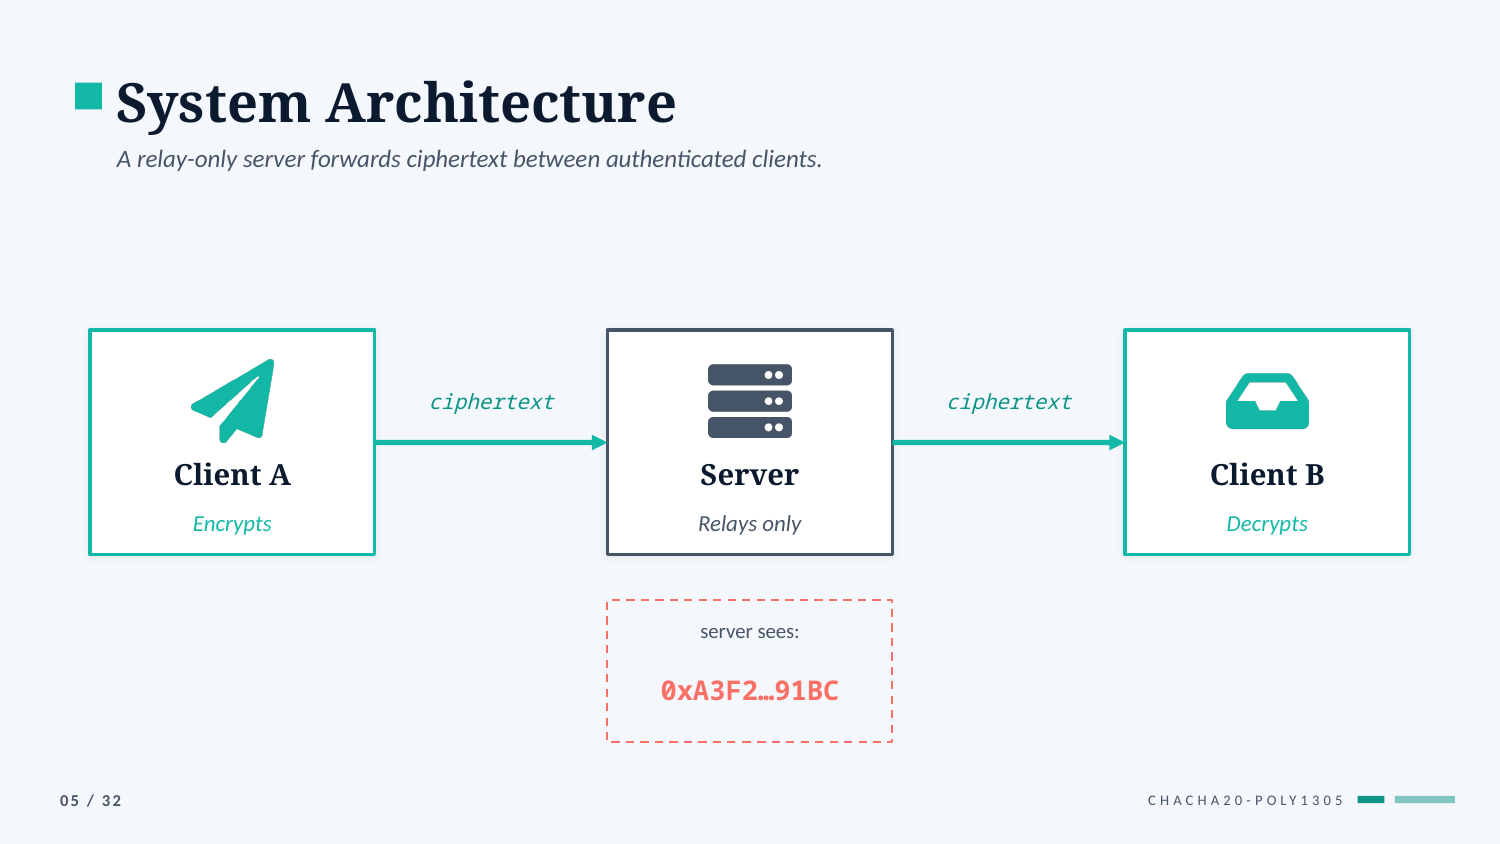

System Architecture
A relay-only server forwards ciphertext between authenticated clients.
ciphertext
ciphertext
Client A
Server
Client B
Encrypts
Relays only
Decrypts
server sees:
0xA3F2…91BC
05 / 32
CHACHA20-POLY1305